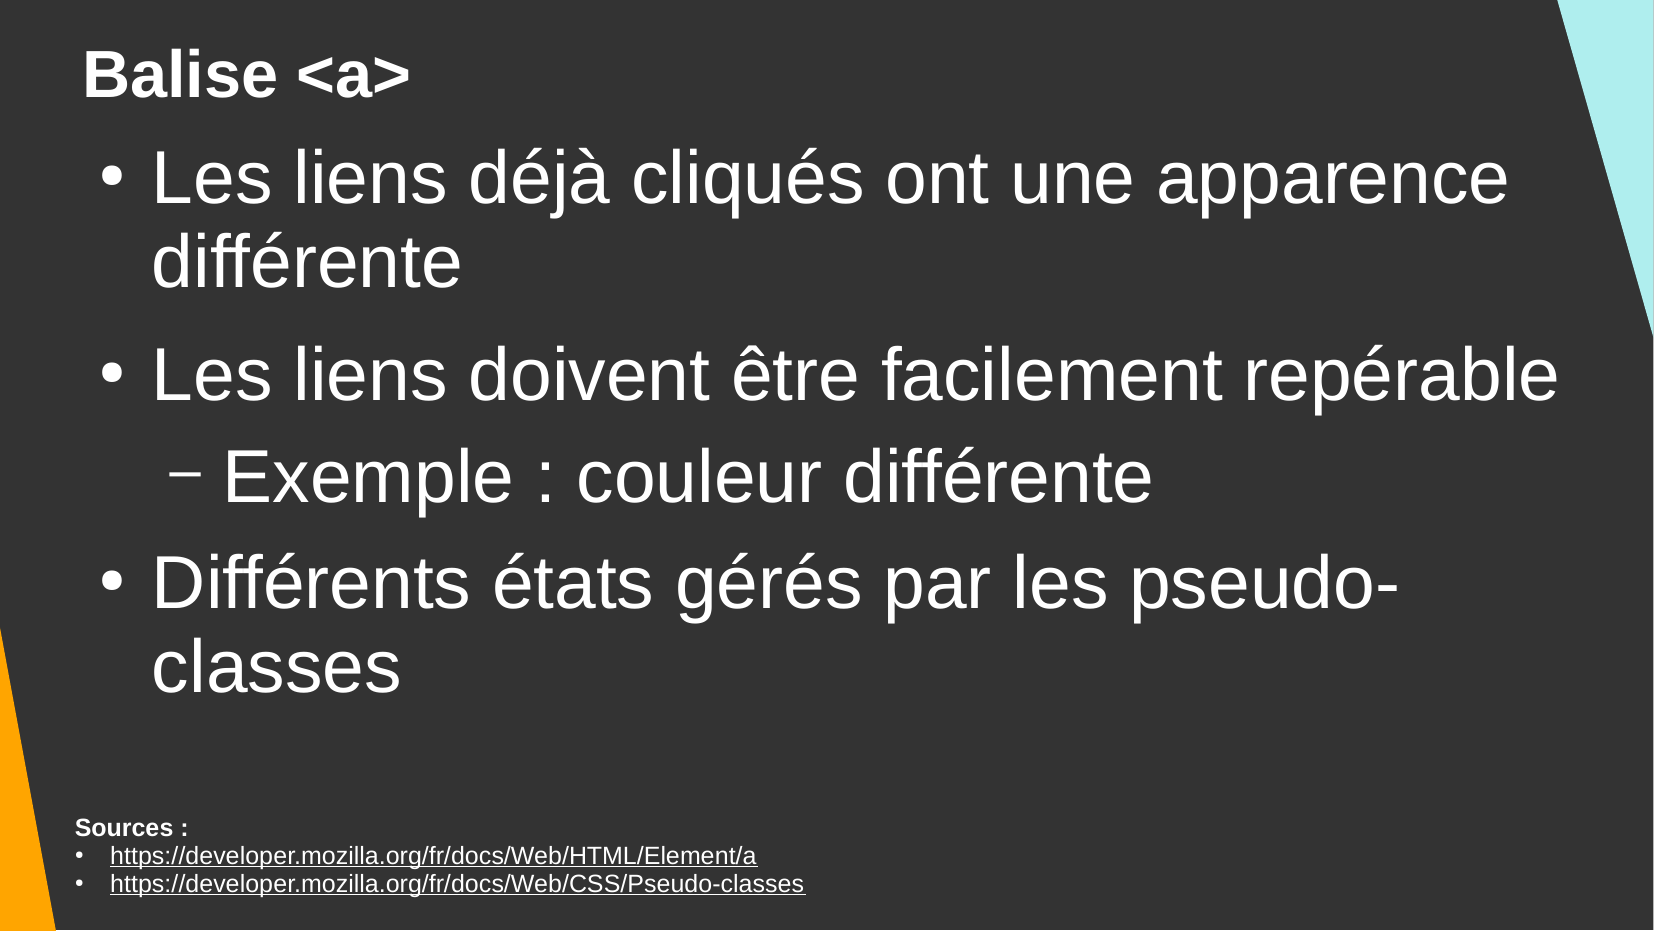

# Balise <a>
Les liens déjà cliqués ont une apparence différente
Les liens doivent être facilement repérable
Exemple : couleur différente
Différents états gérés par les pseudo-classes
Sources :
https://developer.mozilla.org/fr/docs/Web/HTML/Element/a
https://developer.mozilla.org/fr/docs/Web/CSS/Pseudo-classes